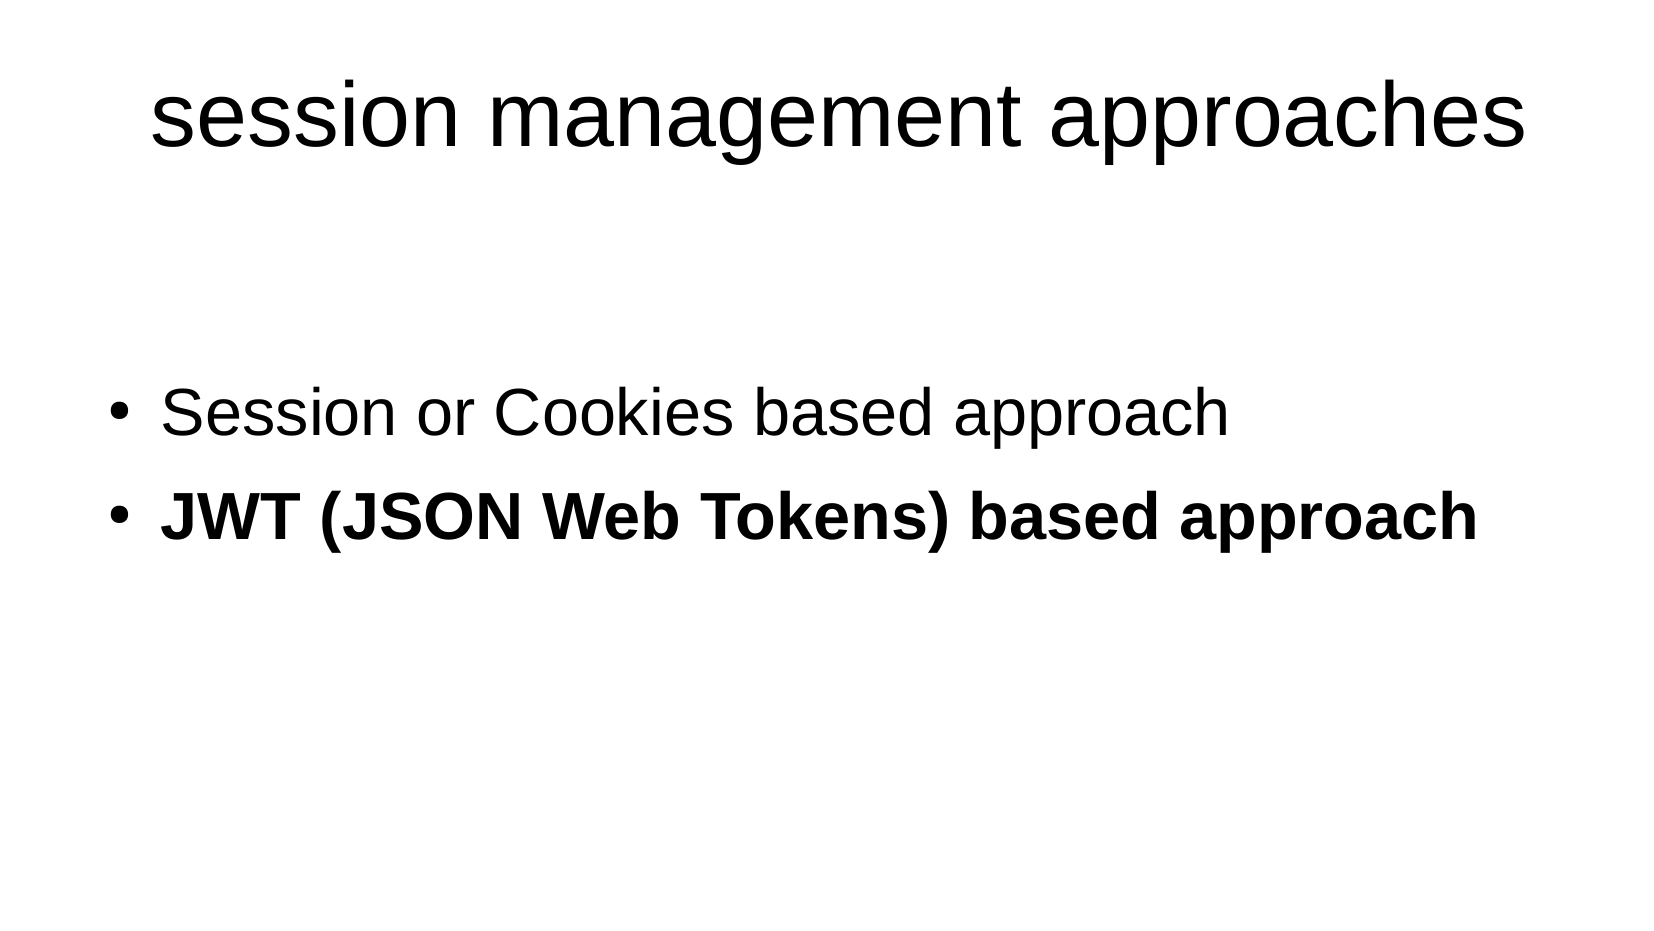

# session management approaches
Session or Cookies based approach
JWT (JSON Web Tokens) based approach